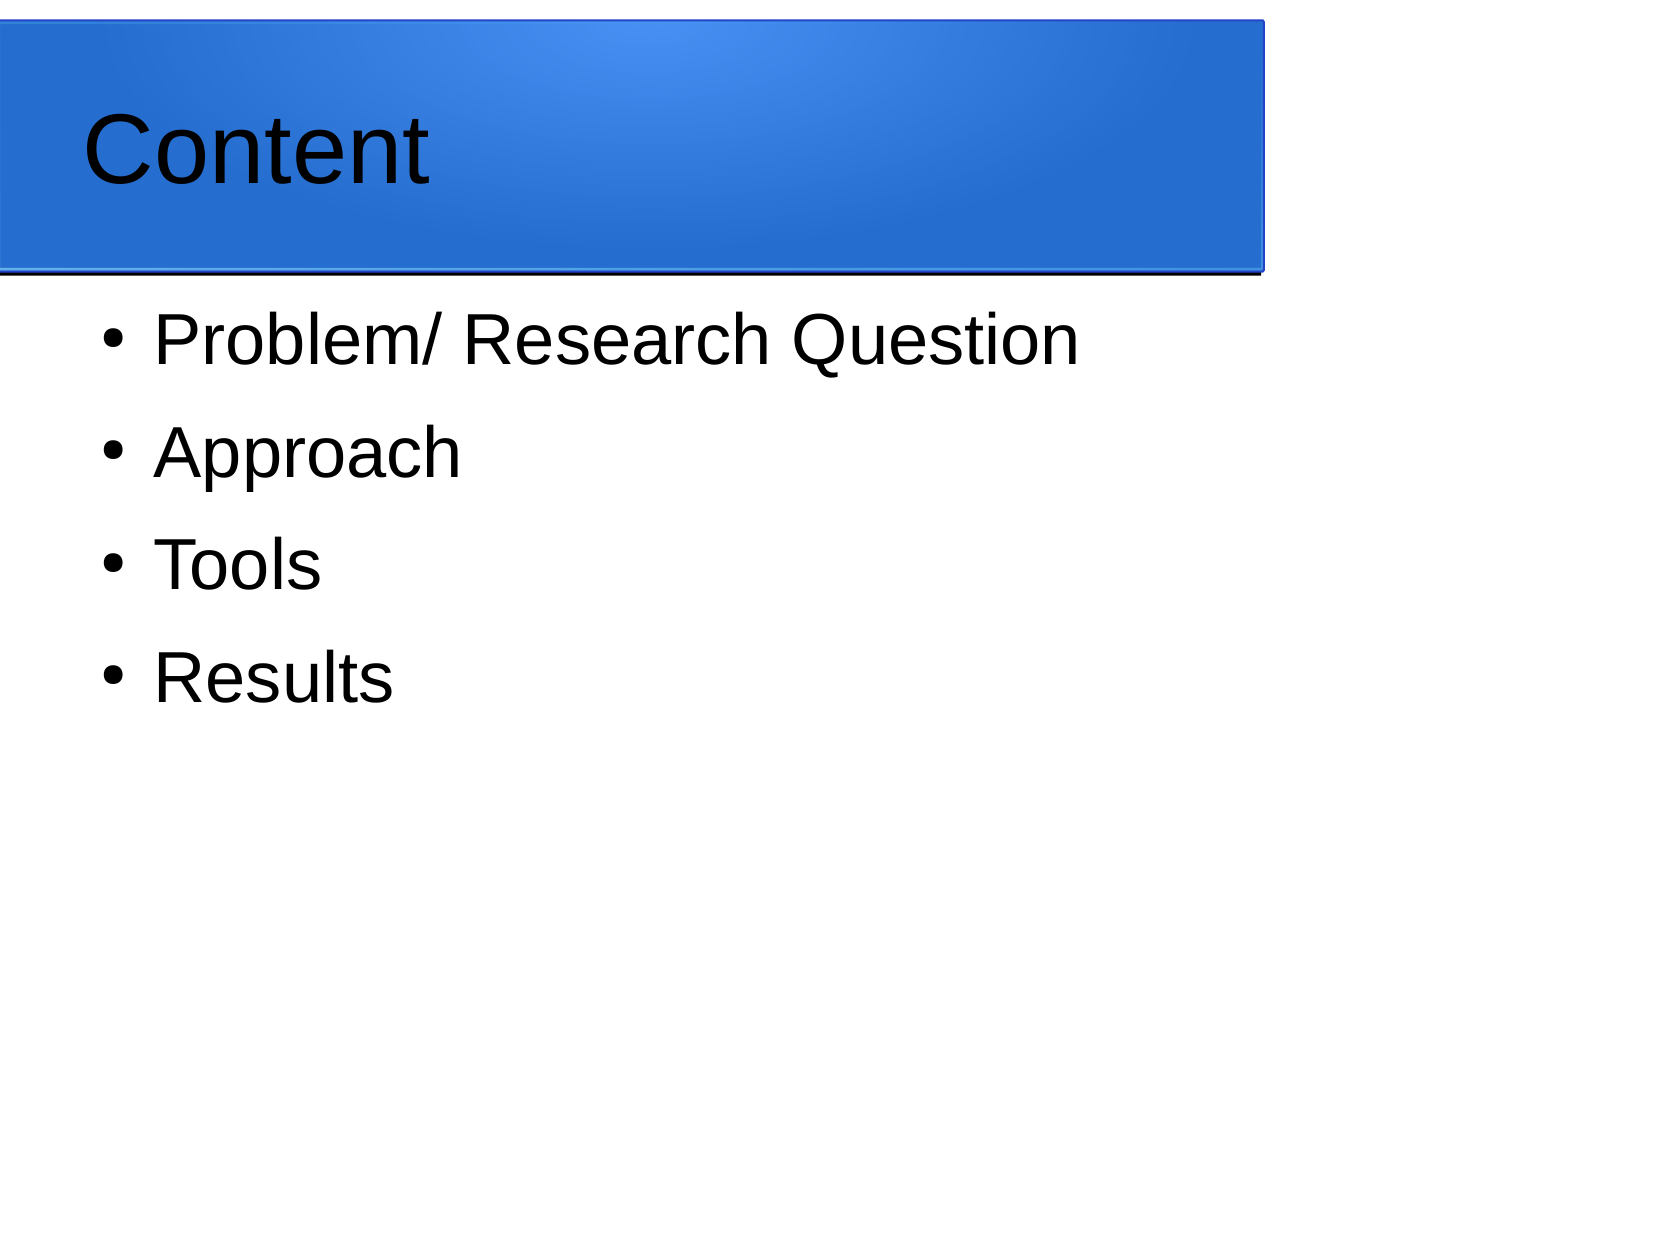

# Content
Problem/ Research Question
Approach
Tools
Results